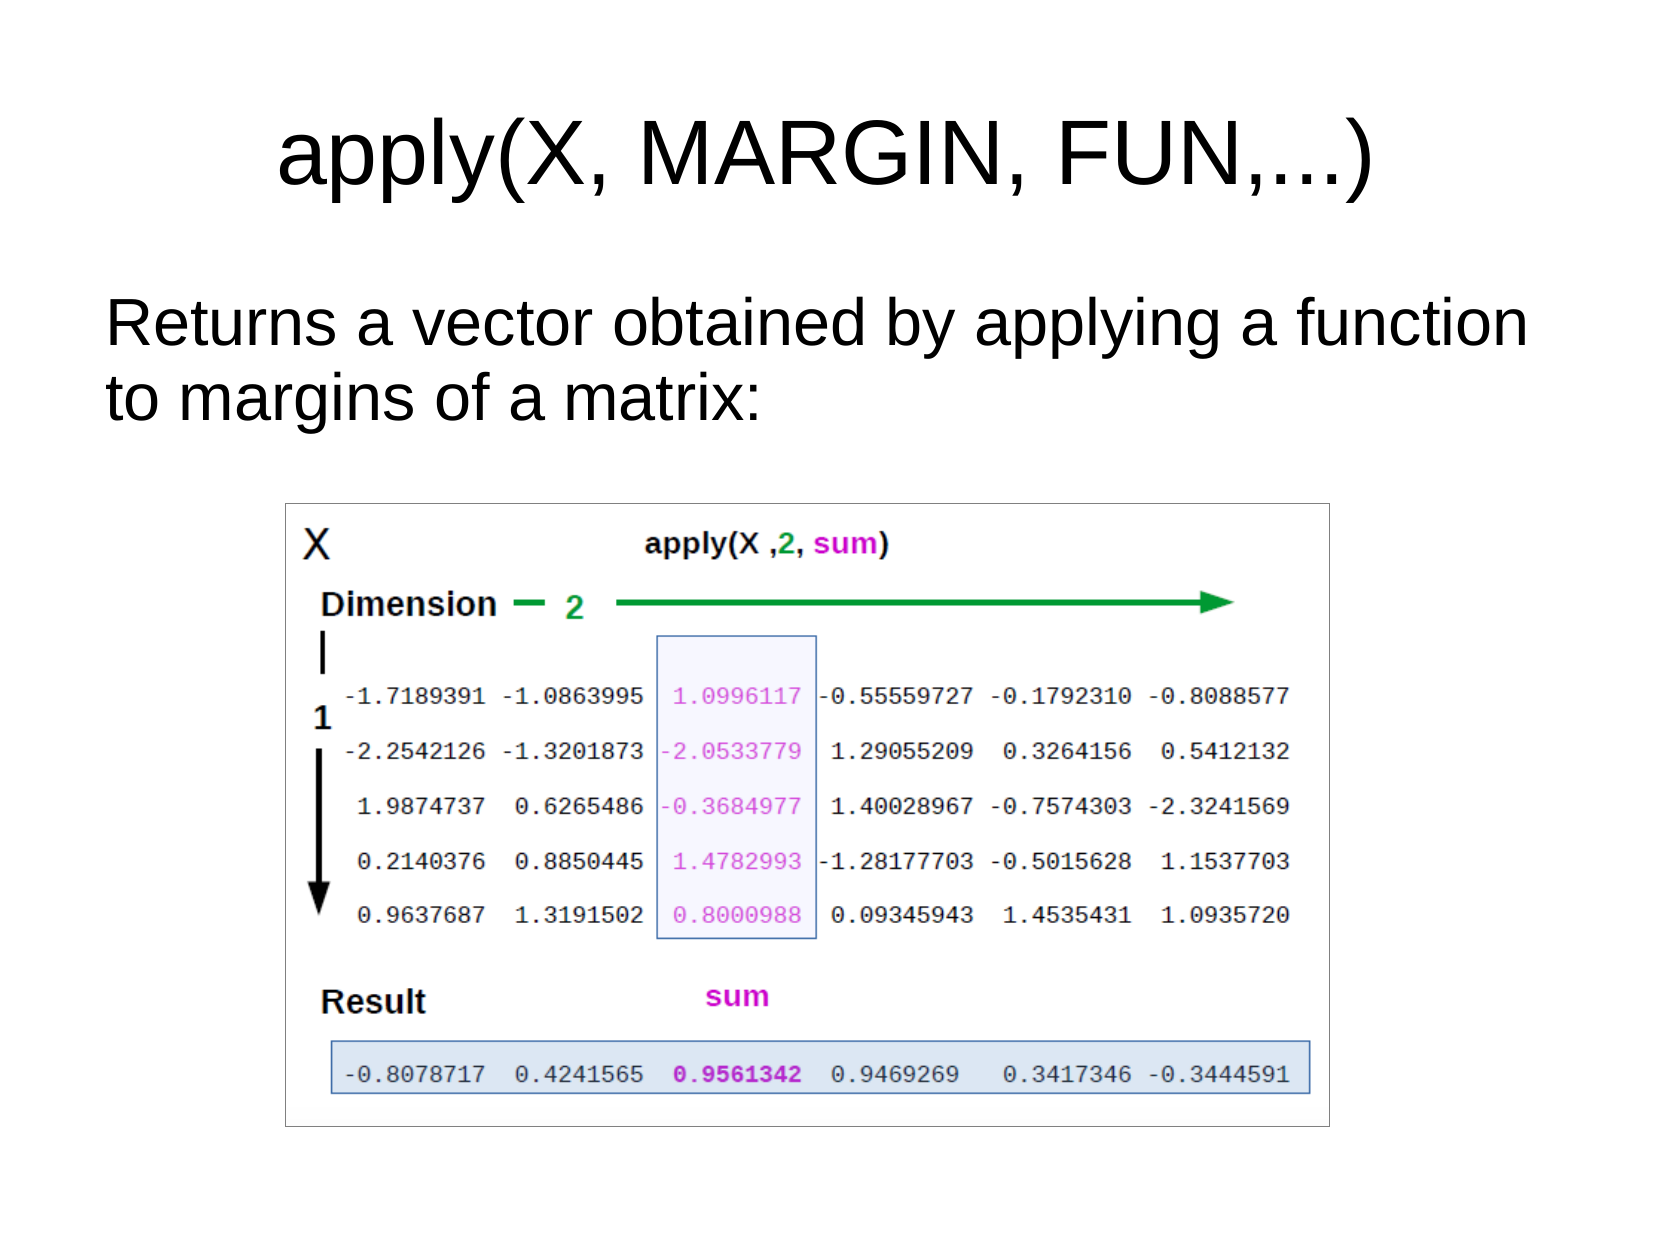

# apply(X, MARGIN, FUN,...)
Returns a vector obtained by applying a function to margins of a matrix: